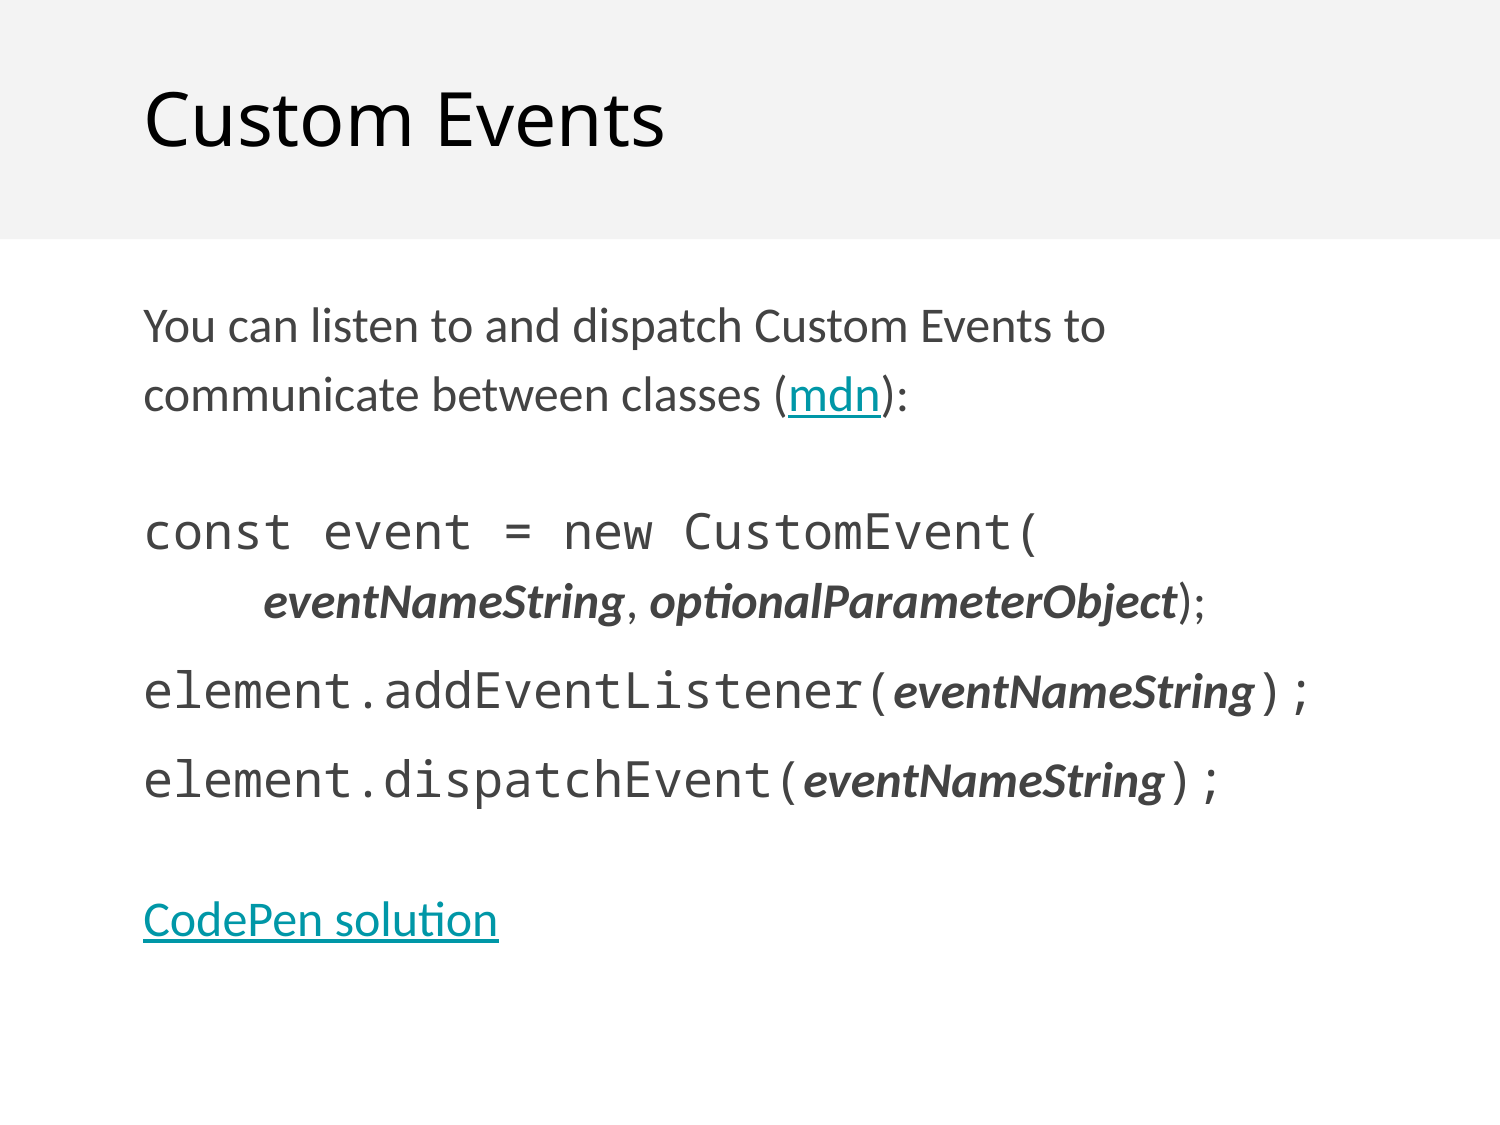

# Custom Events
You can listen to and dispatch Custom Events to communicate between classes (mdn):
const event = new CustomEvent(
 eventNameString, optionalParameterObject);
element.addEventListener(eventNameString);
element.dispatchEvent(eventNameString);
CodePen solution